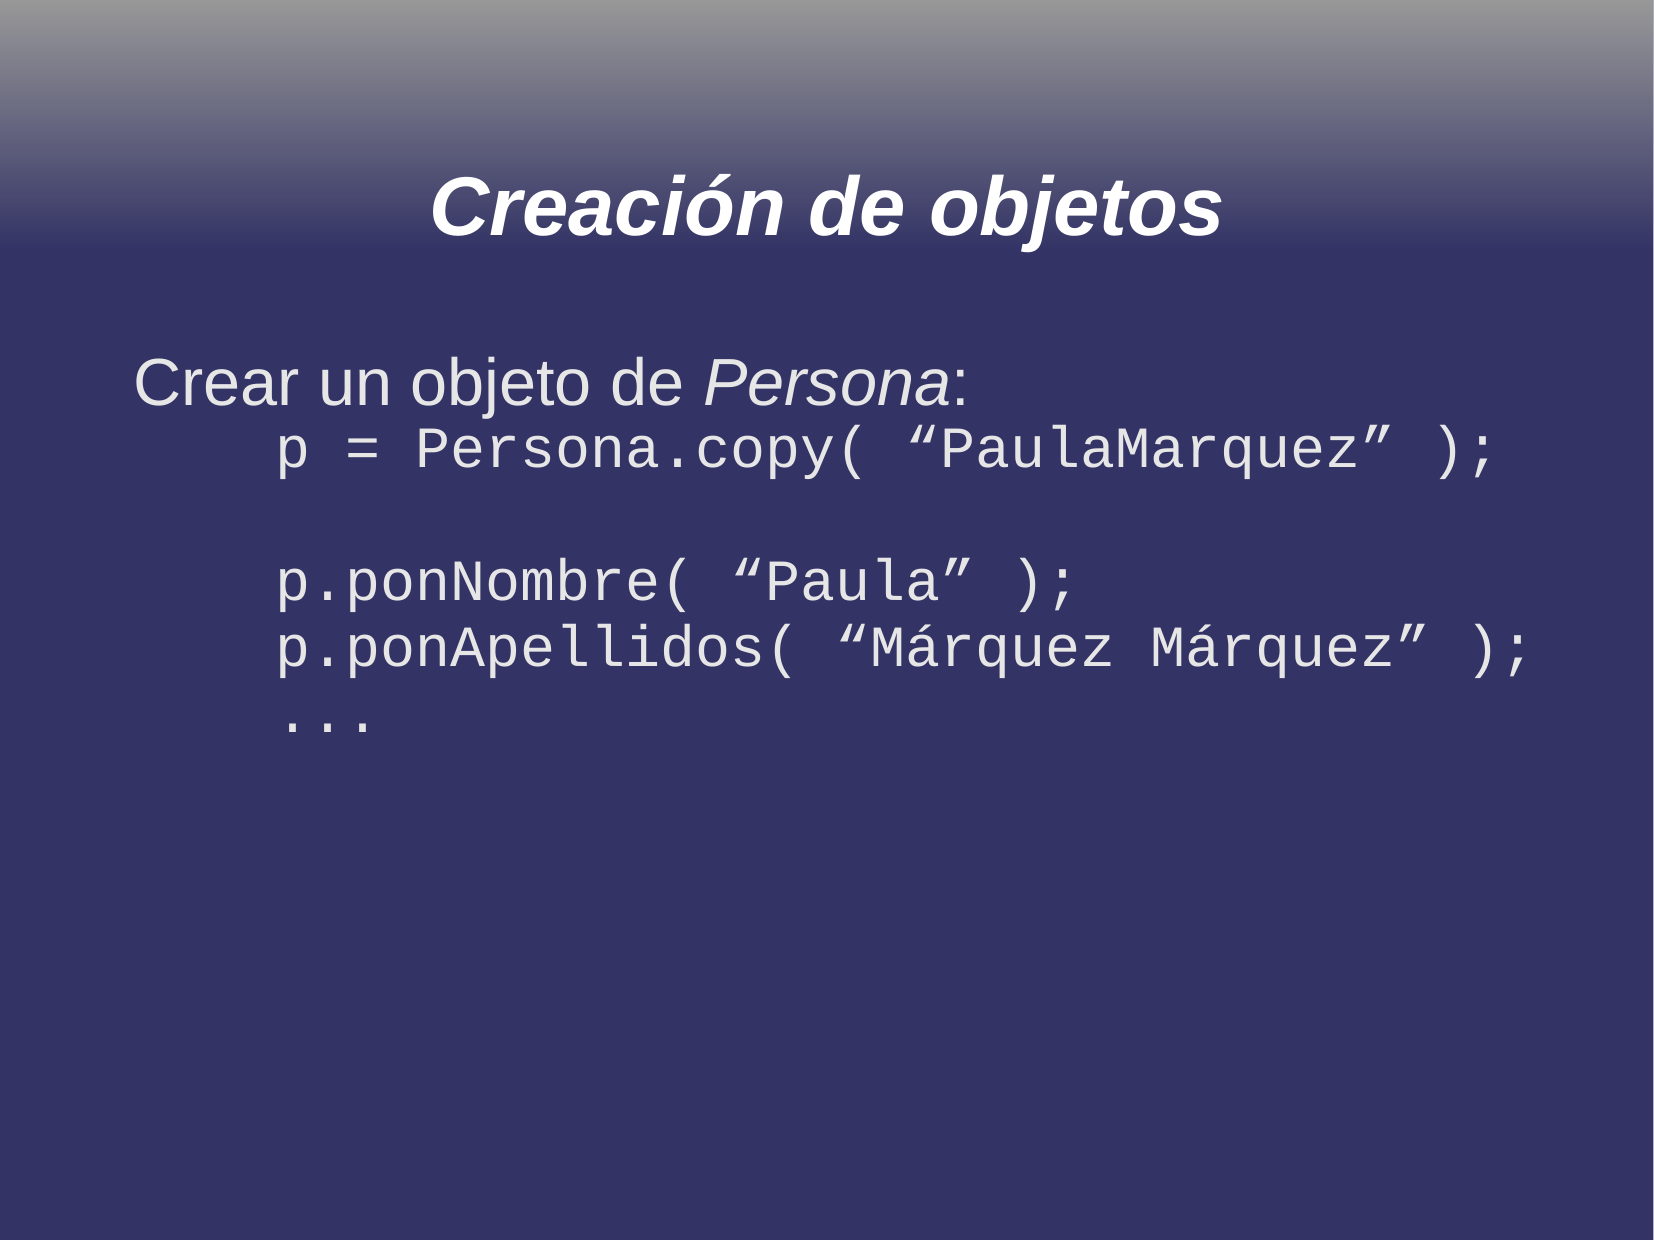

# Creación de objetos
Crear un objeto de Persona:
p = Persona.copy( “PaulaMarquez” );
p.ponNombre( “Paula” );
p.ponApellidos( “Márquez Márquez” );
...